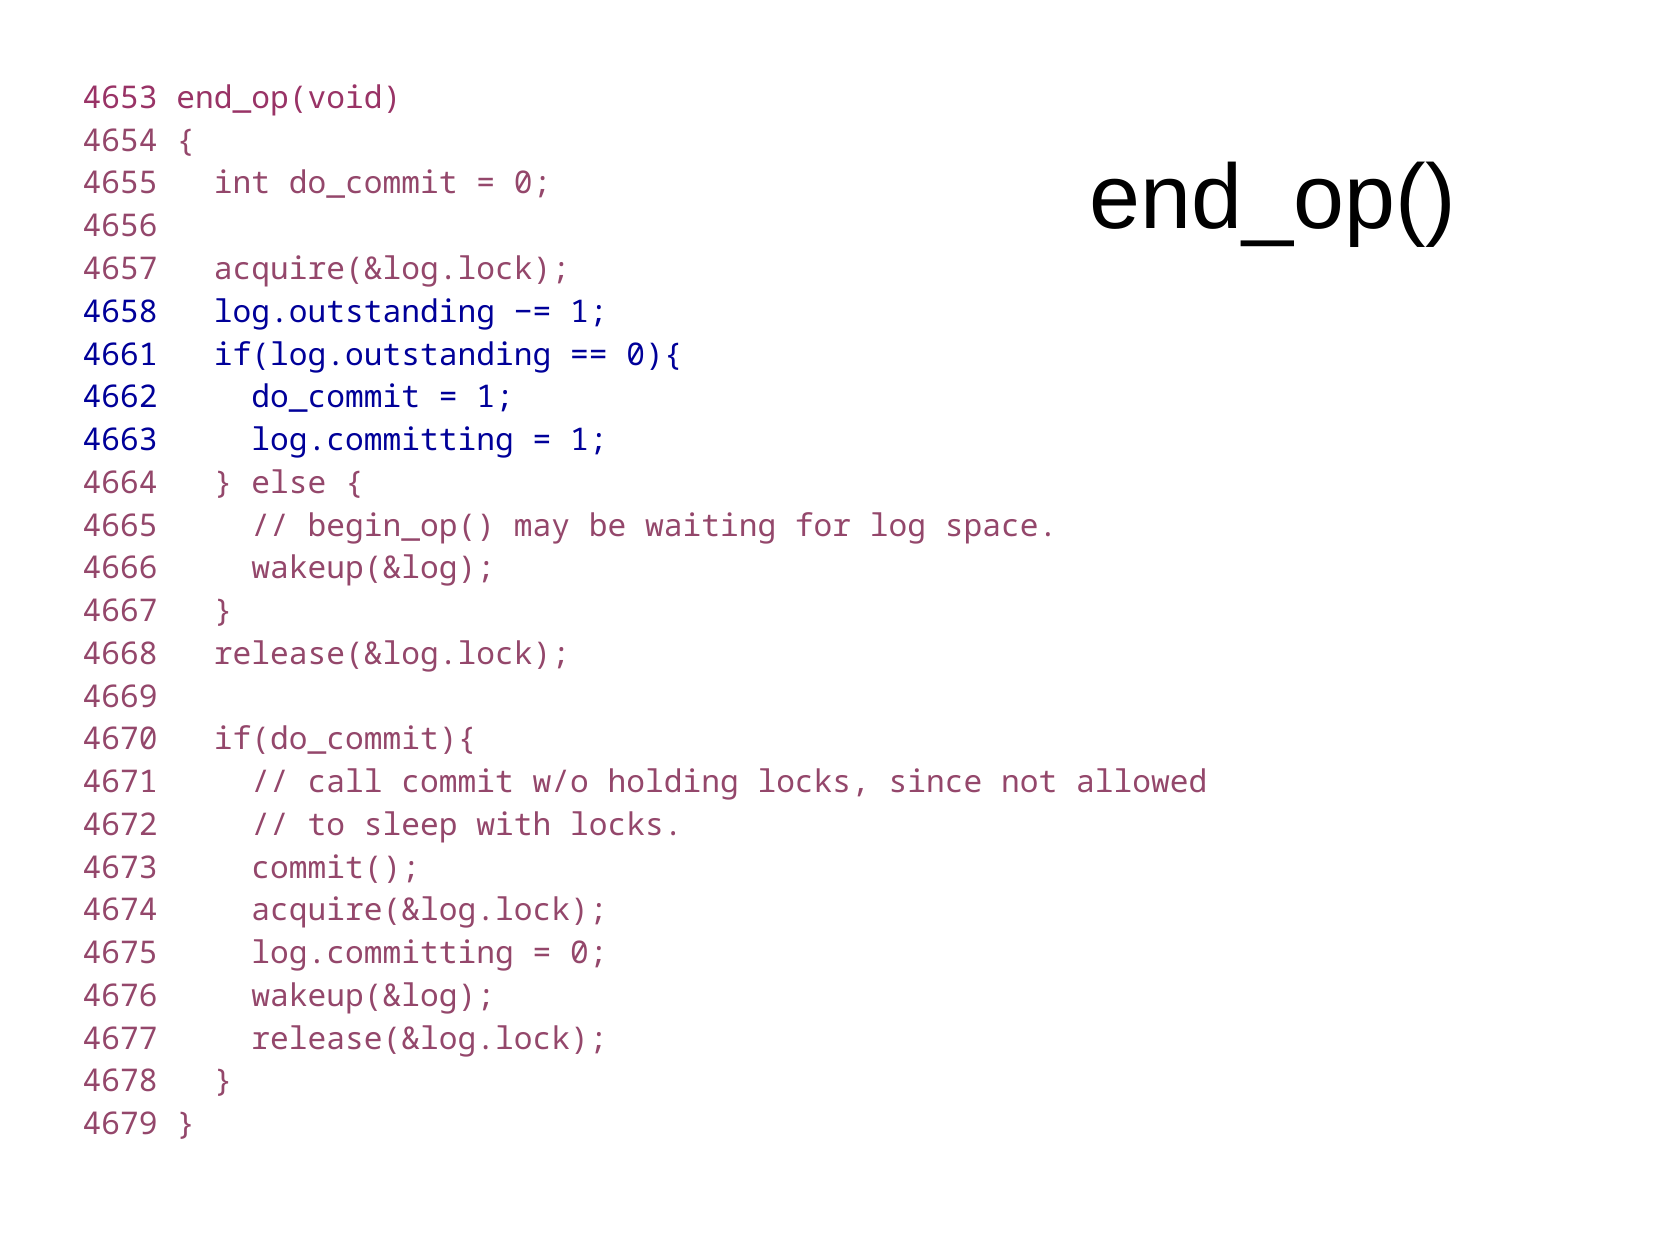

4653 end_op(void)
4654 {
4655 int do_commit = 0;
4656
4657 acquire(&log.lock);
4658 log.outstanding −= 1;
4661 if(log.outstanding == 0){
4662 do_commit = 1;
4663 log.committing = 1;
4664 } else {
4665 // begin_op() may be waiting for log space.
4666 wakeup(&log);
4667 }
4668 release(&log.lock);
4669
4670 if(do_commit){
4671 // call commit w/o holding locks, since not allowed
4672 // to sleep with locks.
4673 commit();
4674 acquire(&log.lock);
4675 log.committing = 0;
4676 wakeup(&log);
4677 release(&log.lock);
4678 }
4679 }
# end_op()